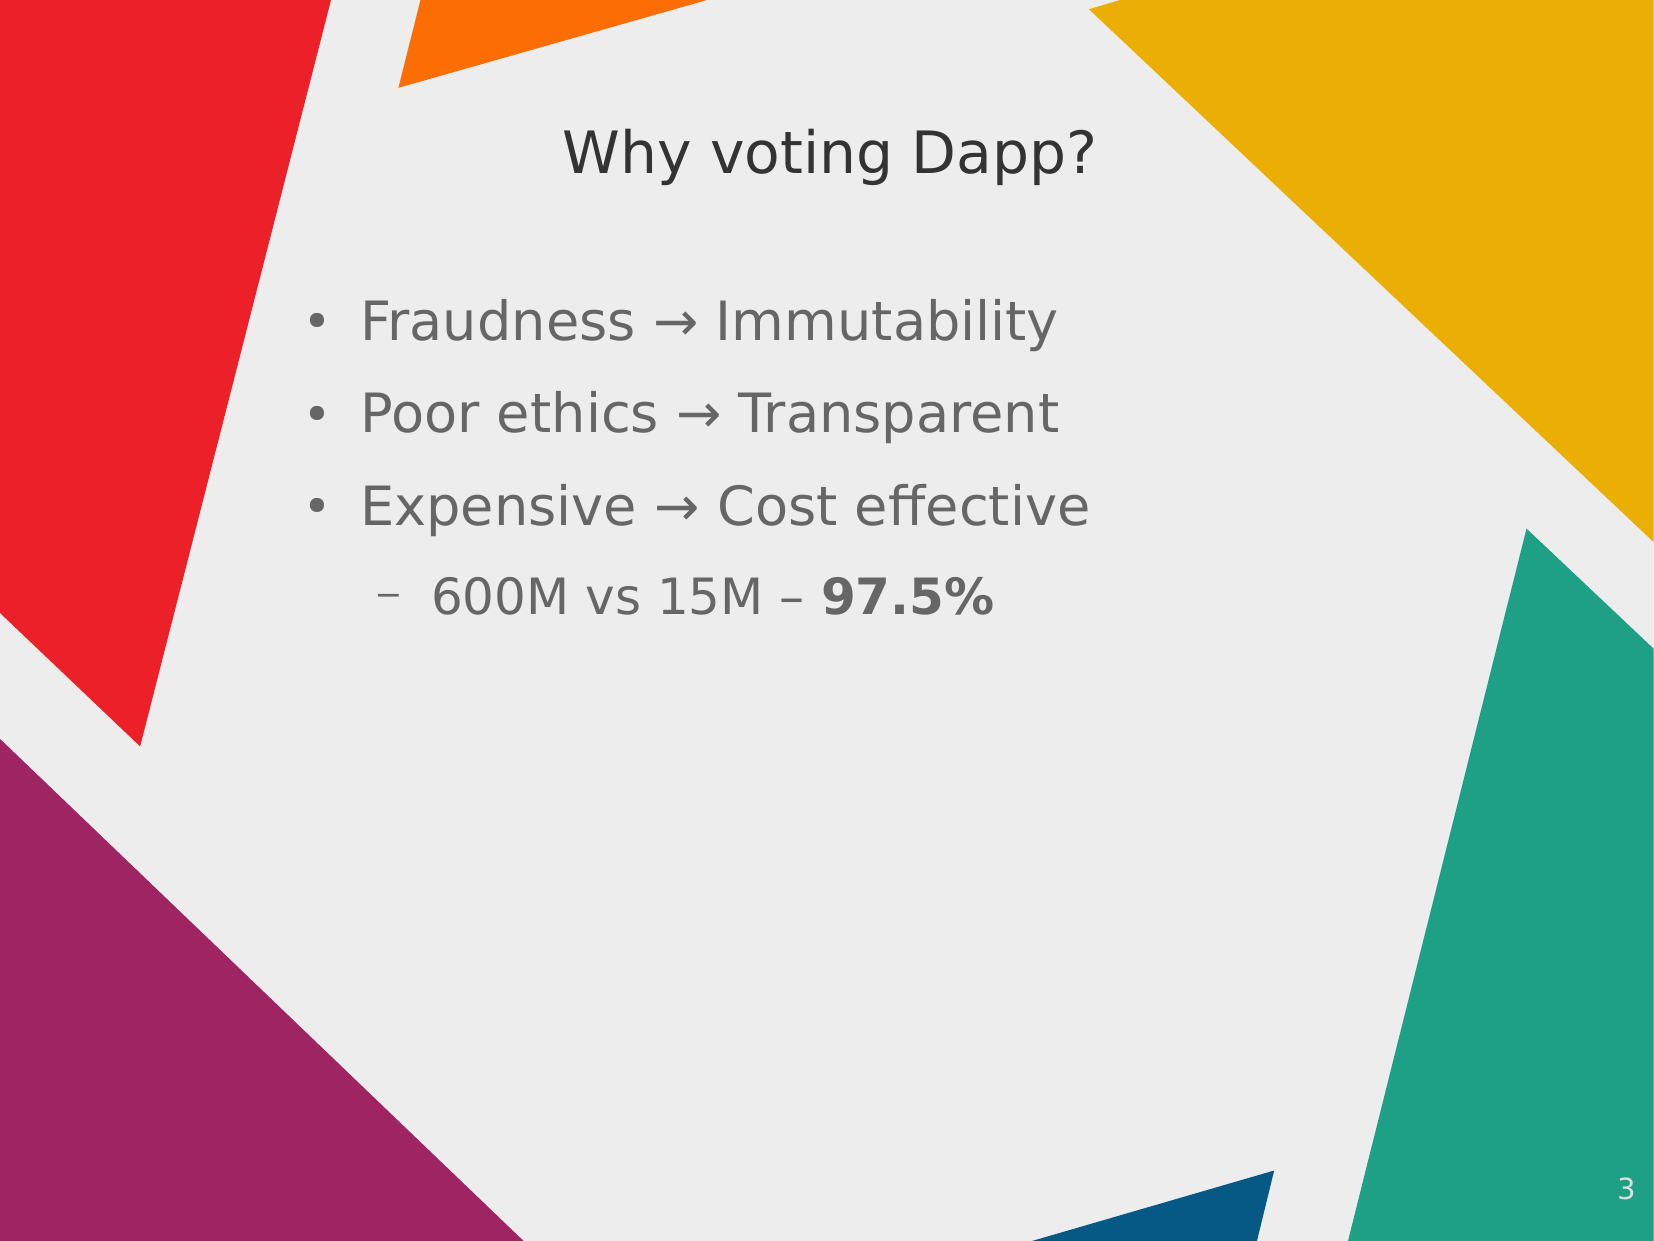

# Why voting Dapp?
Fraudness → Immutability
Poor ethics → Transparent
Expensive → Cost effective
600M vs 15M – 97.5%
3